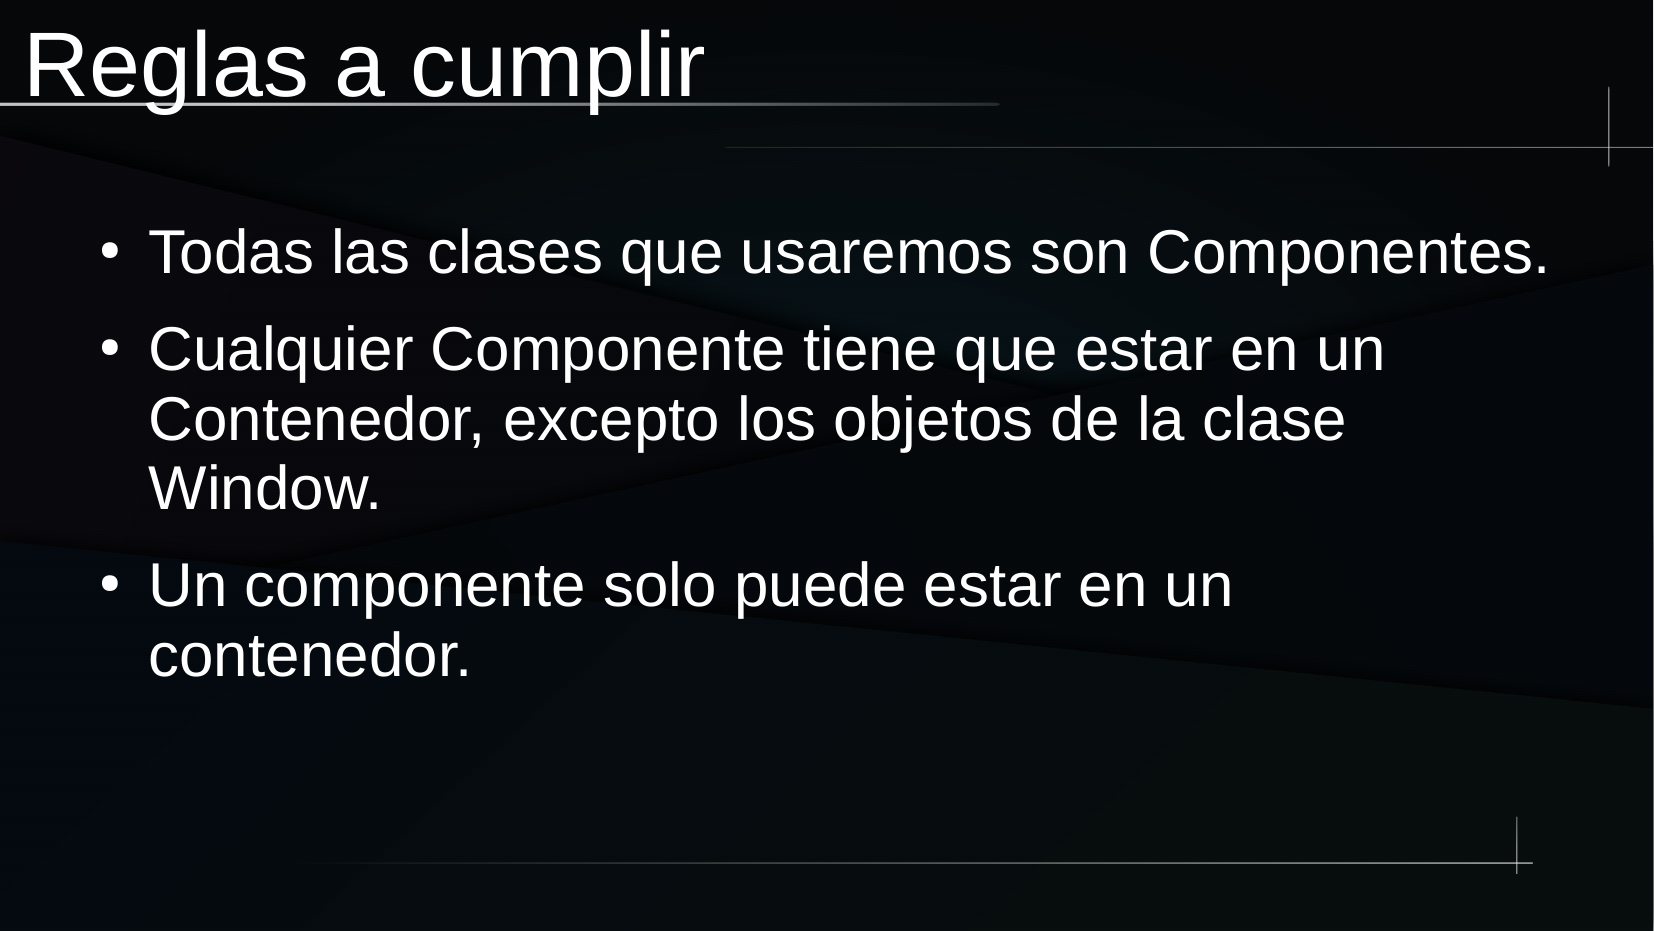

# Reglas a cumplir
Todas las clases que usaremos son Componentes.
Cualquier Componente tiene que estar en un Contenedor, excepto los objetos de la clase Window.
Un componente solo puede estar en un contenedor.